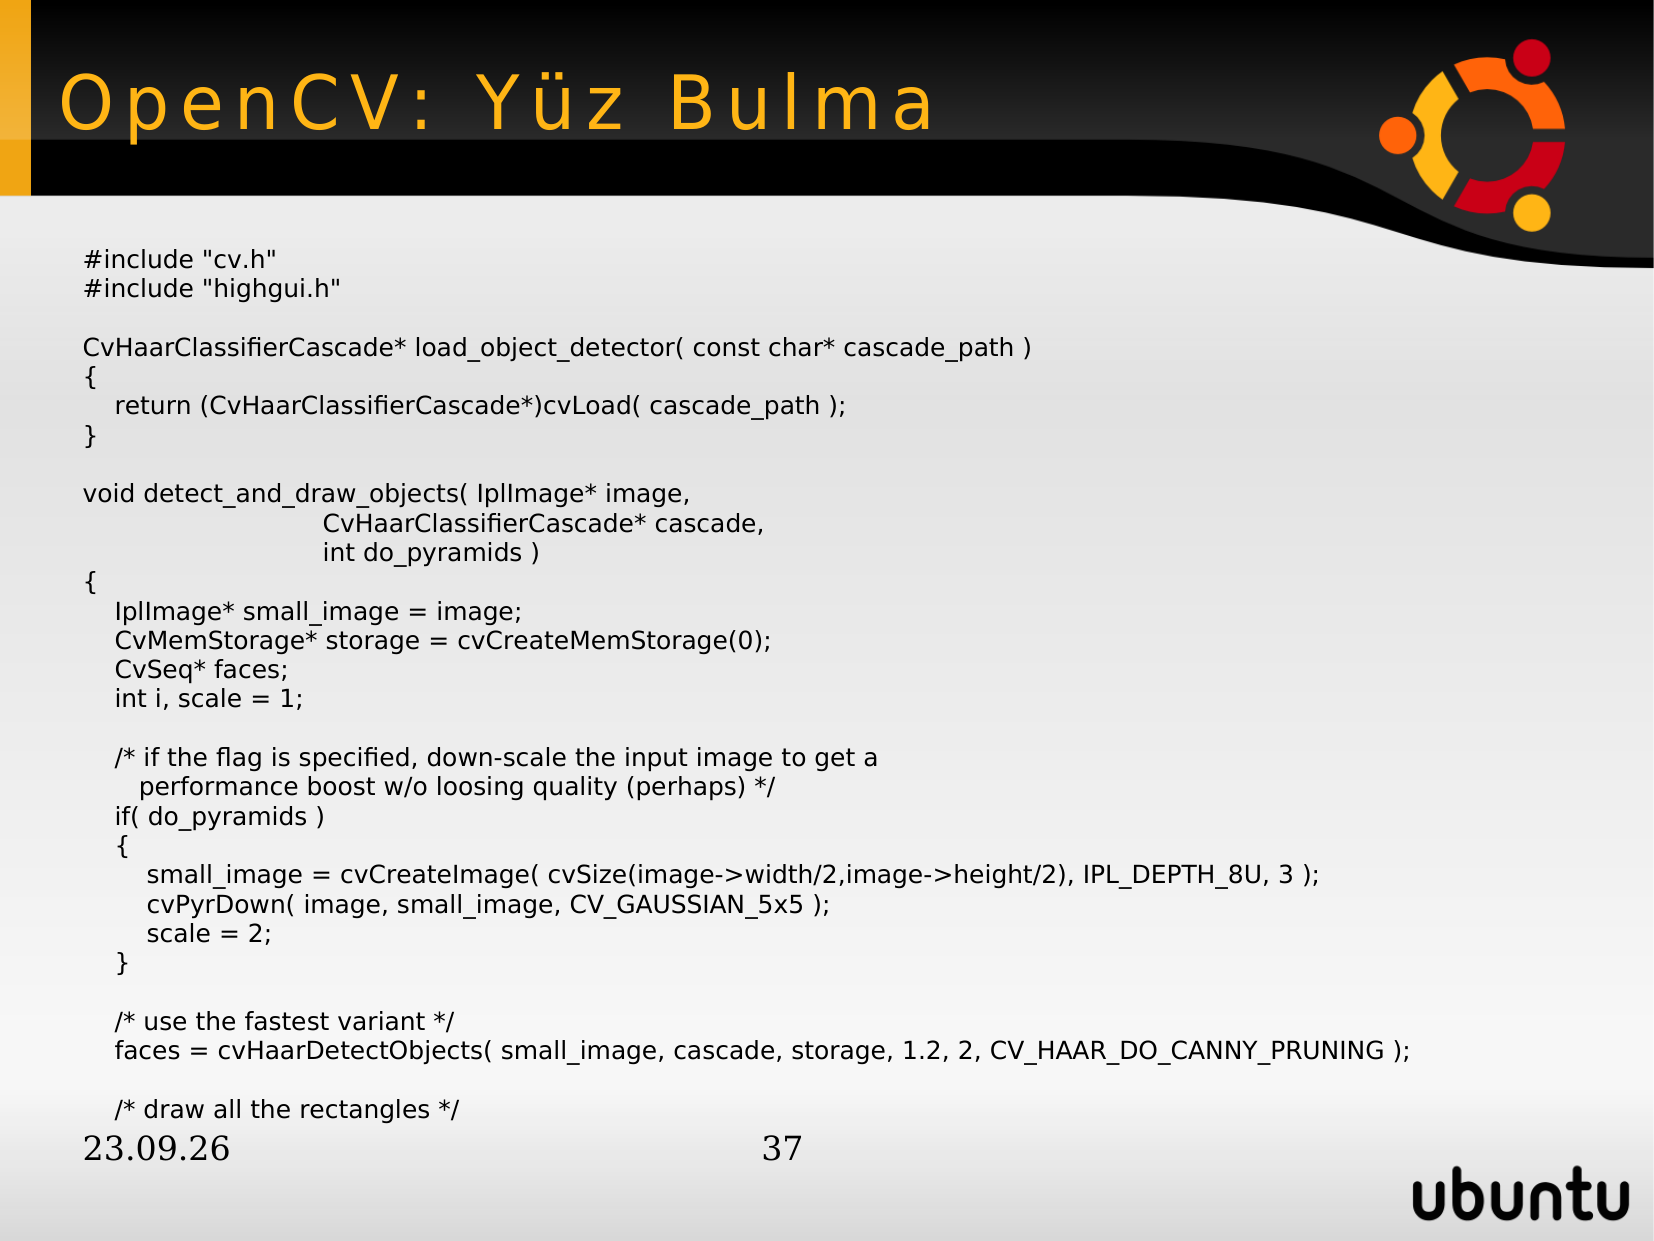

# OpenCV: Yüz Bulma
#include "cv.h"
#include "highgui.h"
CvHaarClassifierCascade* load_object_detector( const char* cascade_path )
{
 return (CvHaarClassifierCascade*)cvLoad( cascade_path );
}
void detect_and_draw_objects( IplImage* image,
 CvHaarClassifierCascade* cascade,
 int do_pyramids )
{
 IplImage* small_image = image;
 CvMemStorage* storage = cvCreateMemStorage(0);
 CvSeq* faces;
 int i, scale = 1;
 /* if the flag is specified, down-scale the input image to get a
 performance boost w/o loosing quality (perhaps) */
 if( do_pyramids )
 {
 small_image = cvCreateImage( cvSize(image->width/2,image->height/2), IPL_DEPTH_8U, 3 );
 cvPyrDown( image, small_image, CV_GAUSSIAN_5x5 );
 scale = 2;
 }
 /* use the fastest variant */
 faces = cvHaarDetectObjects( small_image, cascade, storage, 1.2, 2, CV_HAAR_DO_CANNY_PRUNING );
 /* draw all the rectangles */
37